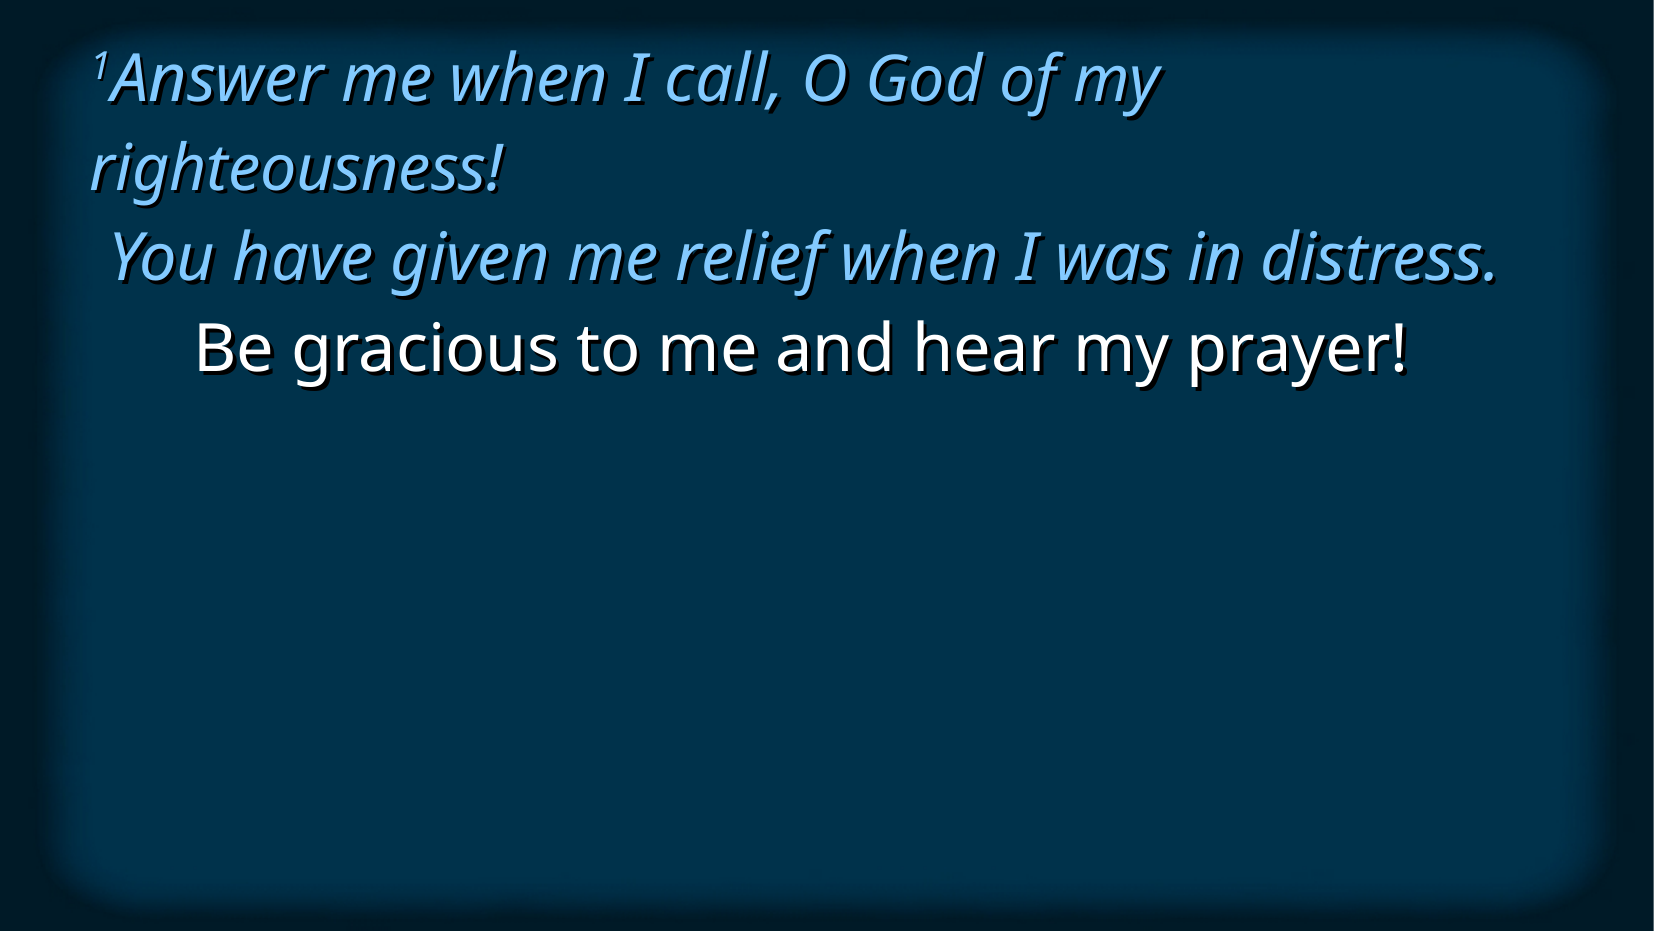

1Answer me when I call, O God of my righteousness!
You have given me relief when I was in distress.
 Be gracious to me and hear my prayer!